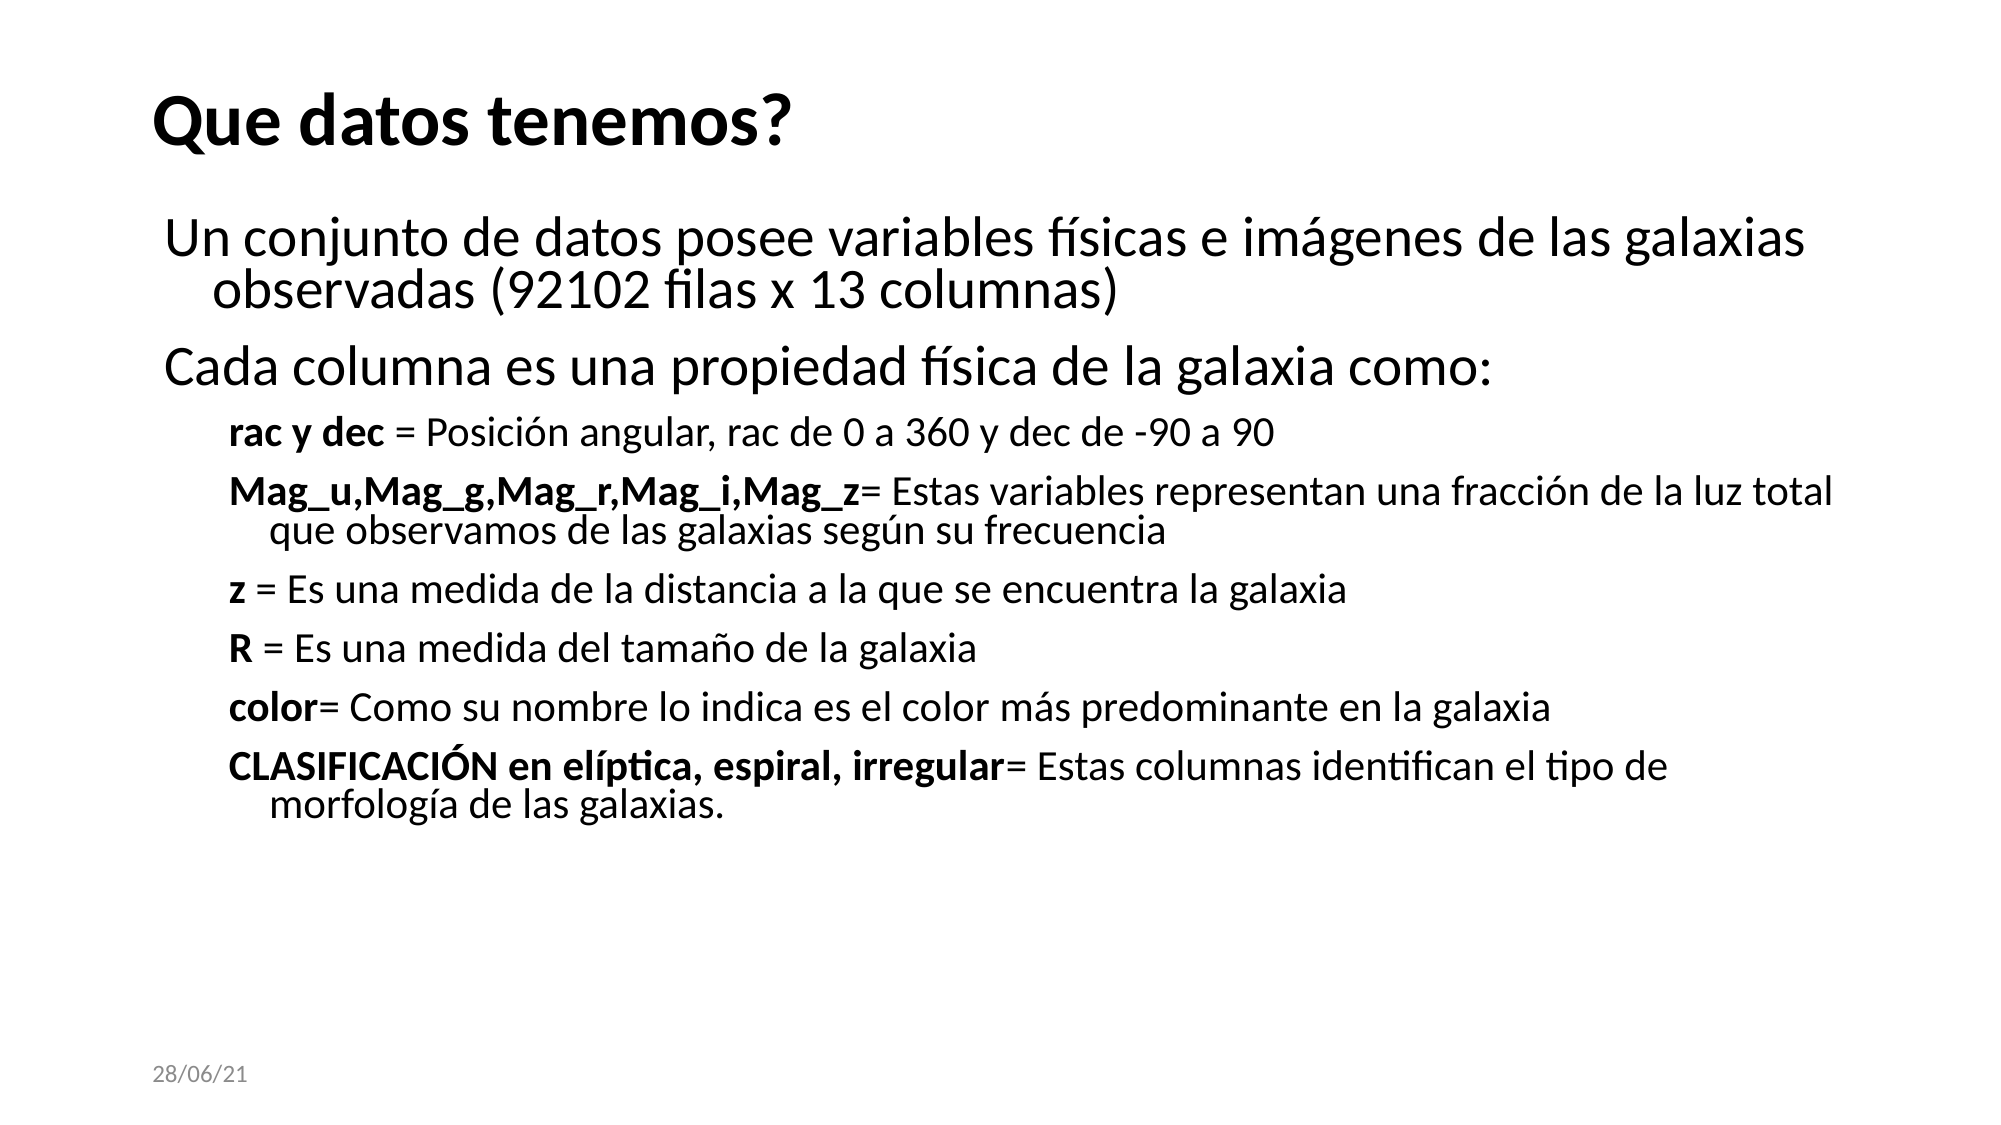

# Que datos tenemos?
Un conjunto de datos posee variables físicas e imágenes de las galaxias observadas (92102 filas x 13 columnas)
Cada columna es una propiedad física de la galaxia como:
rac y dec = Posición angular, rac de 0 a 360 y dec de -90 a 90
Mag_u,Mag_g,Mag_r,Mag_i,Mag_z= Estas variables representan una fracción de la luz total que observamos de las galaxias según su frecuencia
z = Es una medida de la distancia a la que se encuentra la galaxia
R = Es una medida del tamaño de la galaxia
color= Como su nombre lo indica es el color más predominante en la galaxia
CLASIFICACIÓN en elíptica, espiral, irregular= Estas columnas identifican el tipo de morfología de las galaxias.
28/06/21